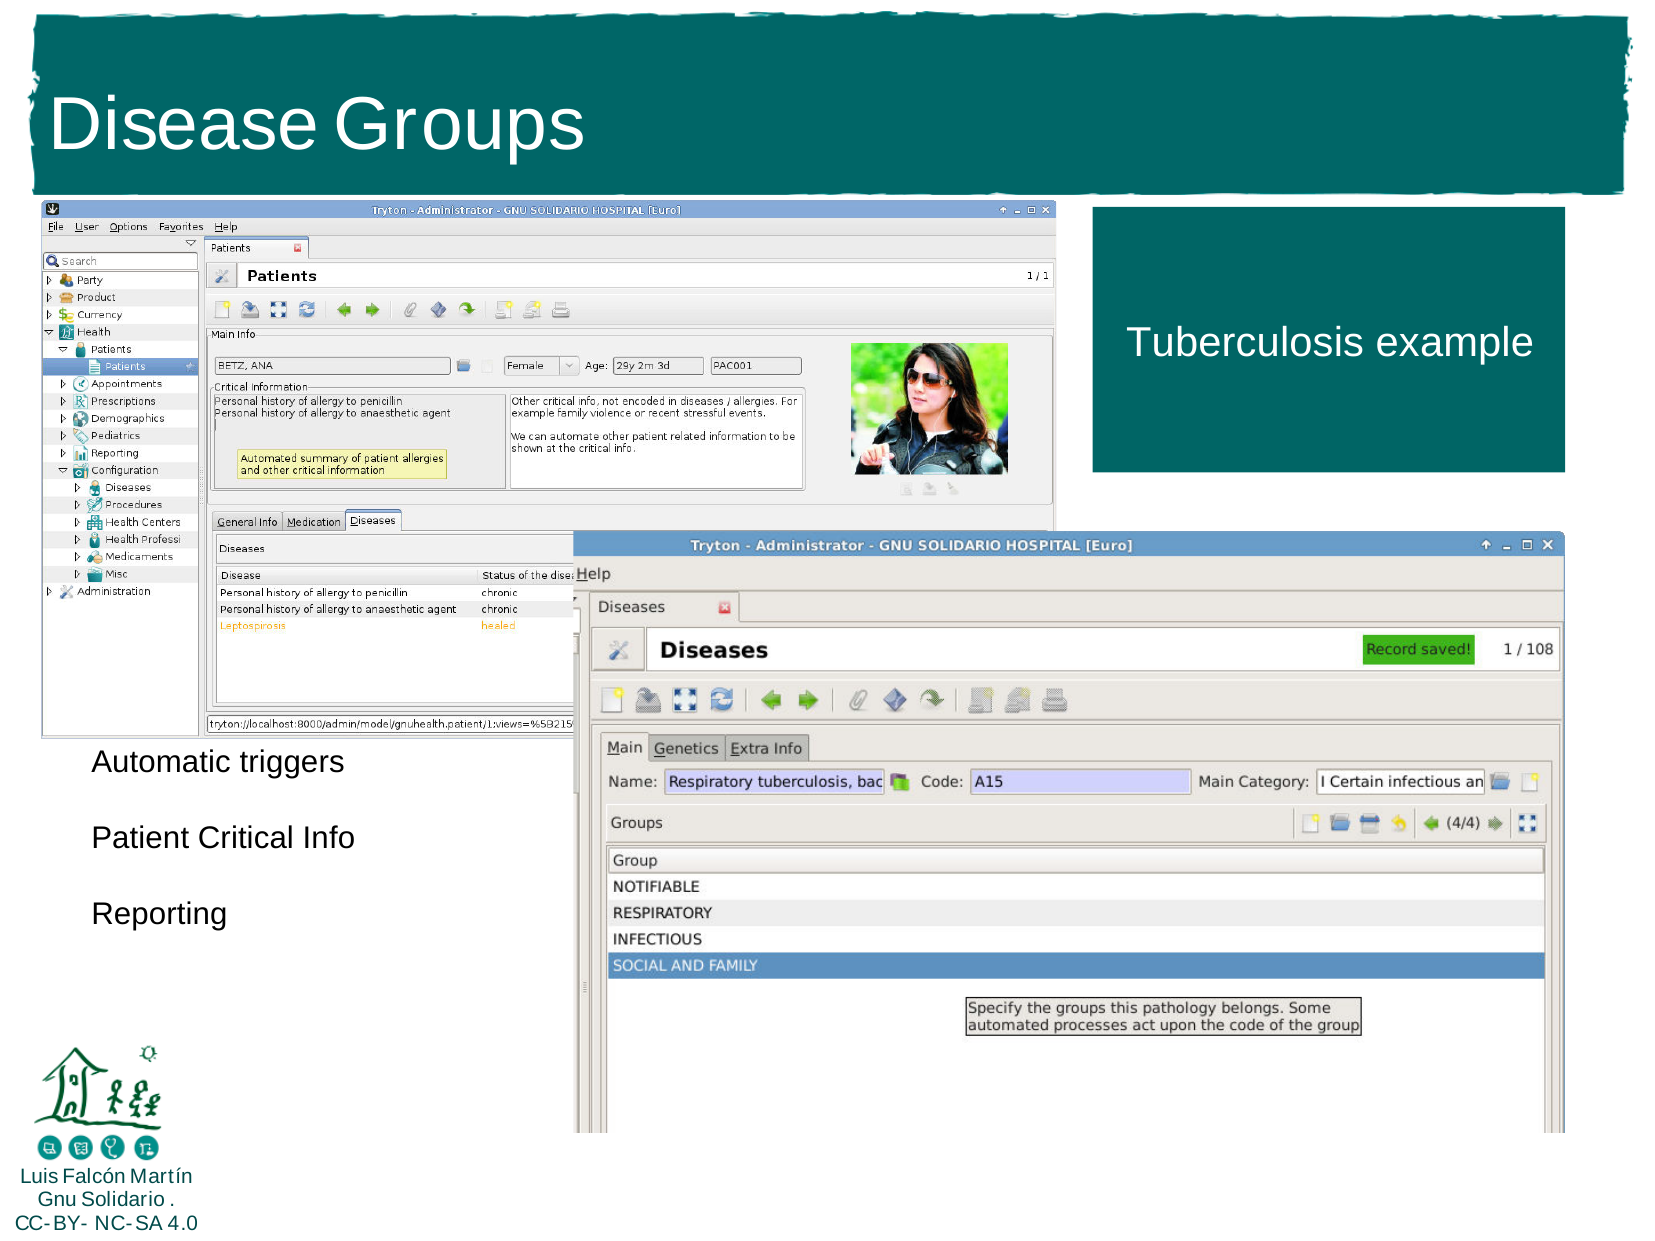

# DiseaseGroups
Tuberculosis example
Automatic triggers
Patient Critical Info Reporting
LuisFalcónMartín
GnuSolidario.
CC-BY-NC-SA4.0